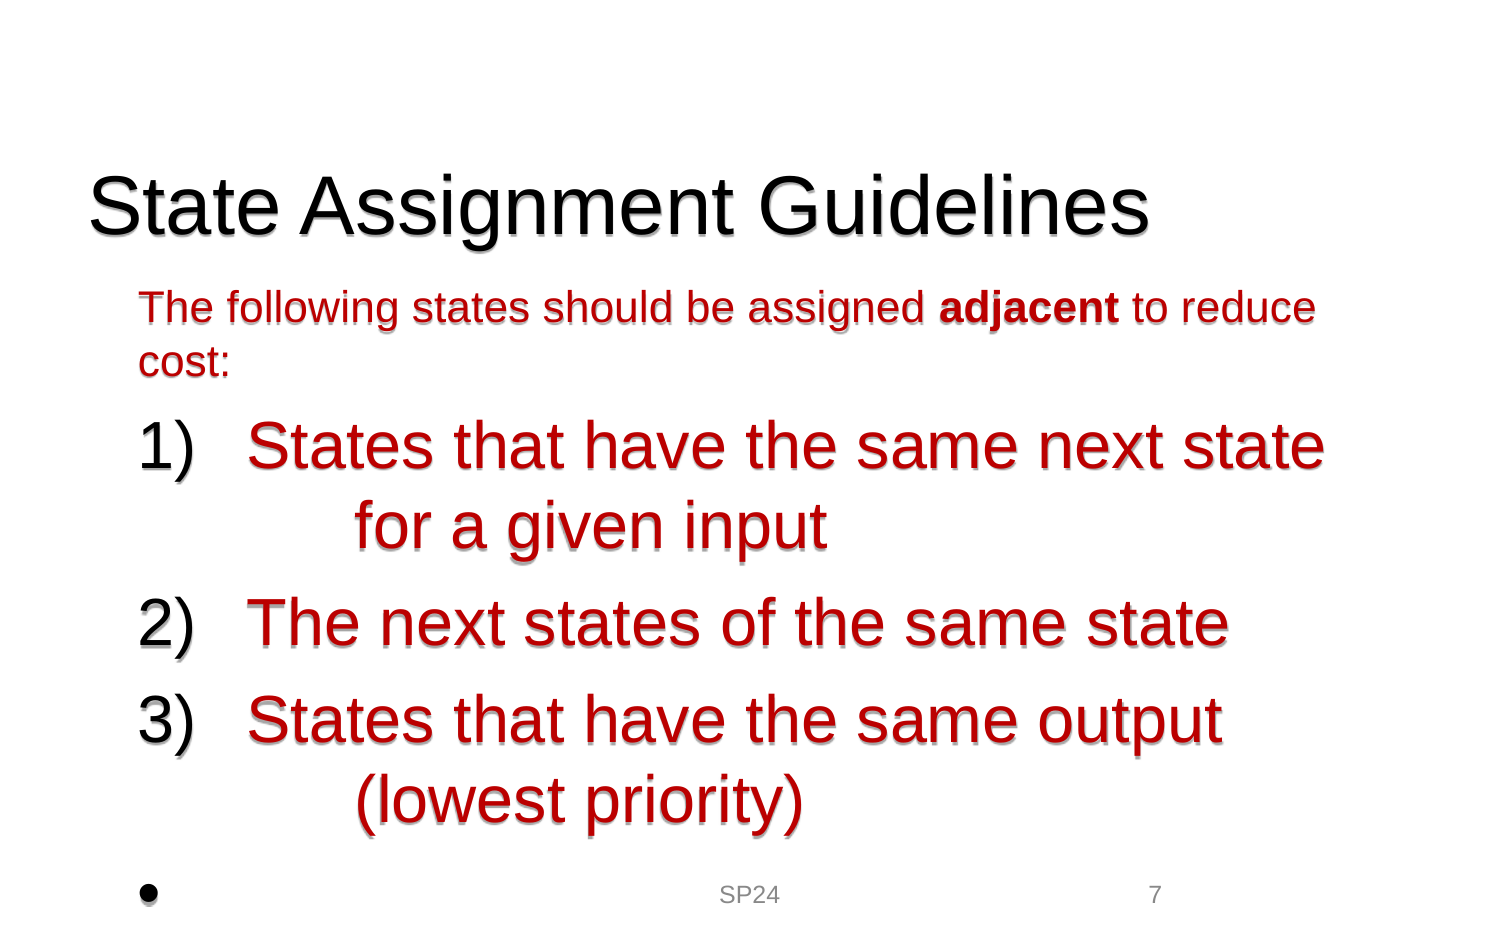

# State Assignment Guidelines
The following states should be assigned adjacent to reduce cost:
States that have the same next state for a given input
The next states of the same state
States that have the same output (lowest priority)
SP24